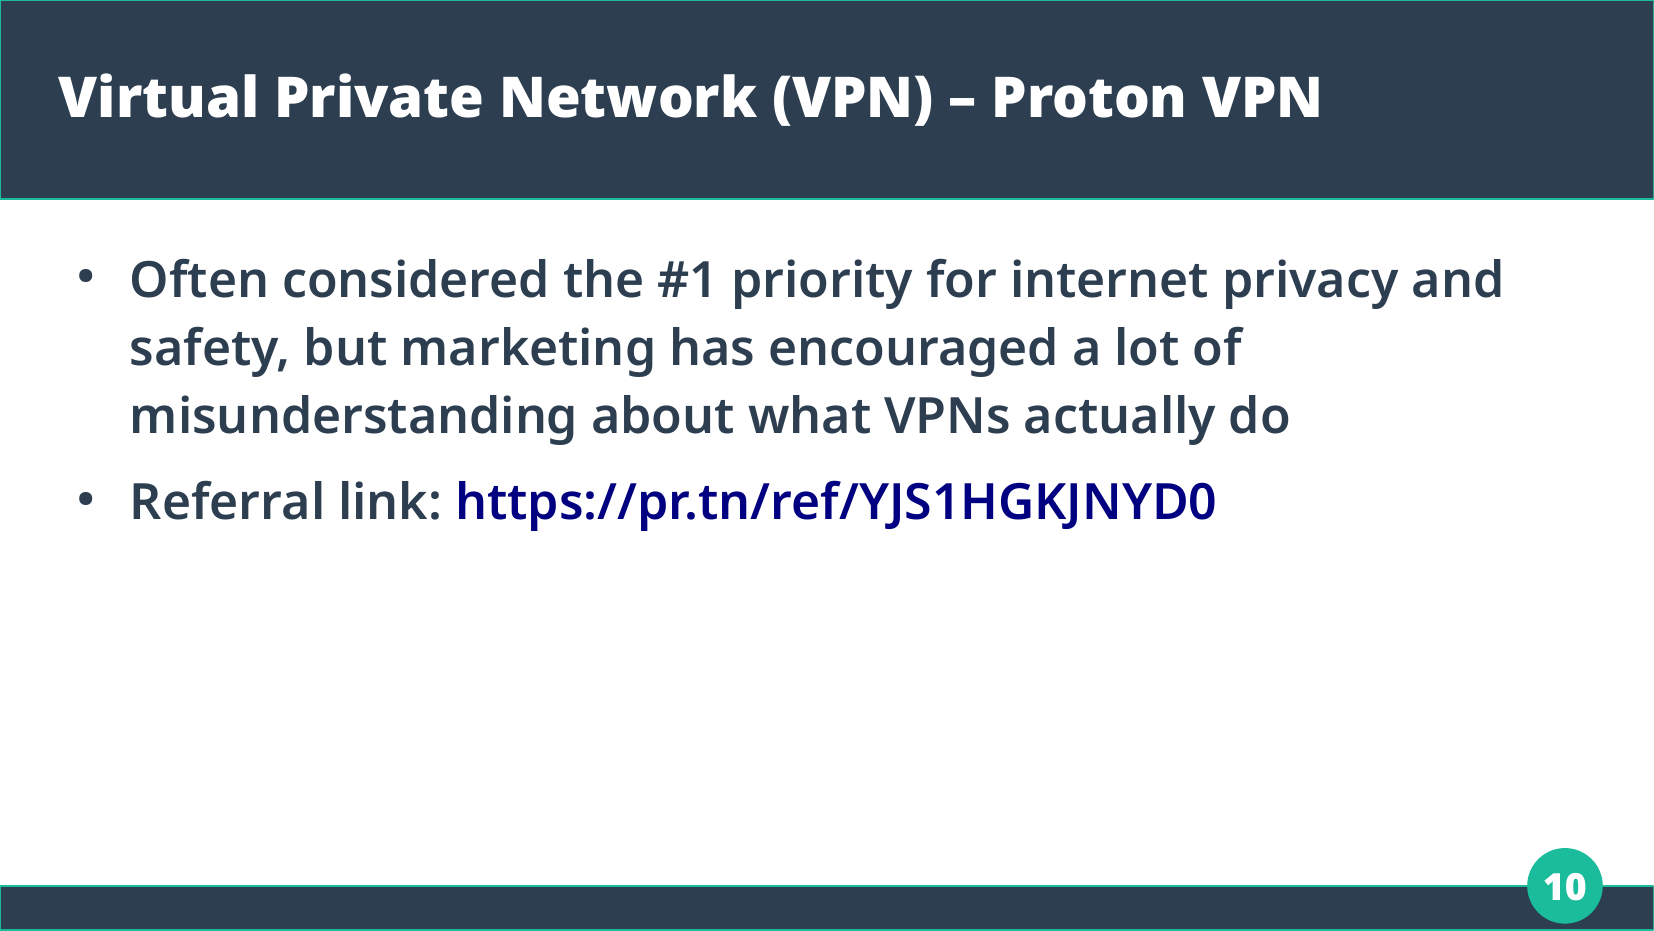

# Virtual Private Network (VPN) – Proton VPN
Often considered the #1 priority for internet privacy and safety, but marketing has encouraged a lot of misunderstanding about what VPNs actually do
Referral link: https://pr.tn/ref/YJS1HGKJNYD0
10